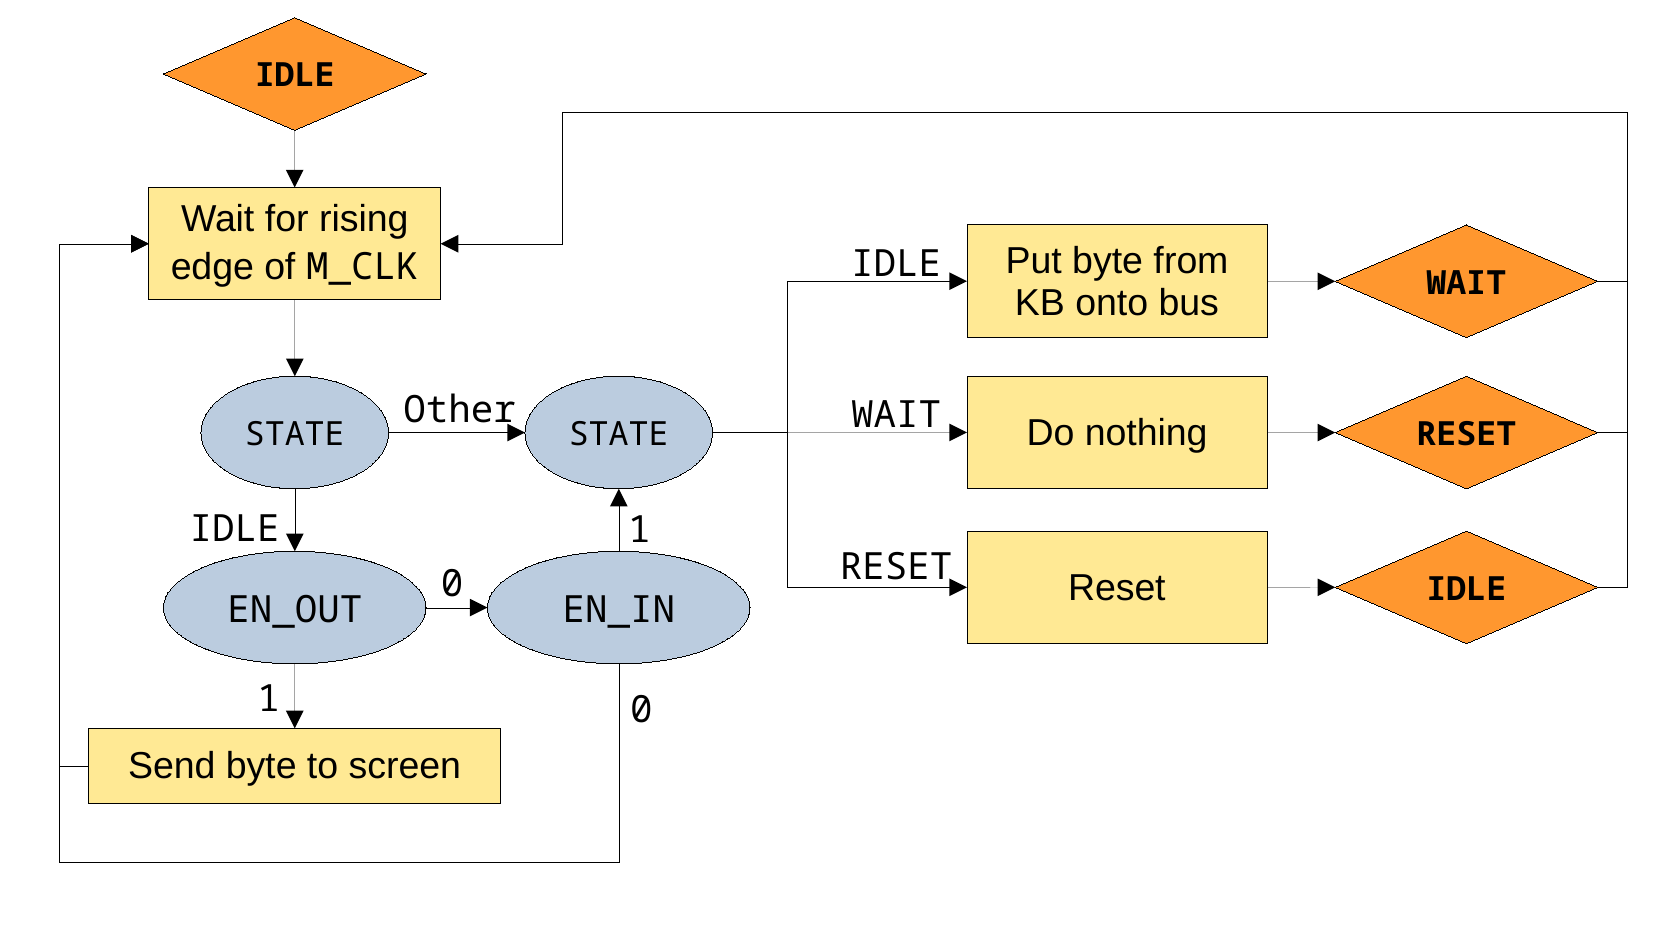

IDLE
Wait for rising edge of M_CLK
Put byte from KB onto bus
WAIT
IDLE
Other
STATE
STATE
Do nothing
RESET
WAIT
IDLE
1
Reset
IDLE
RESET
0
EN_OUT
EN_IN
1
0
Send byte to screen